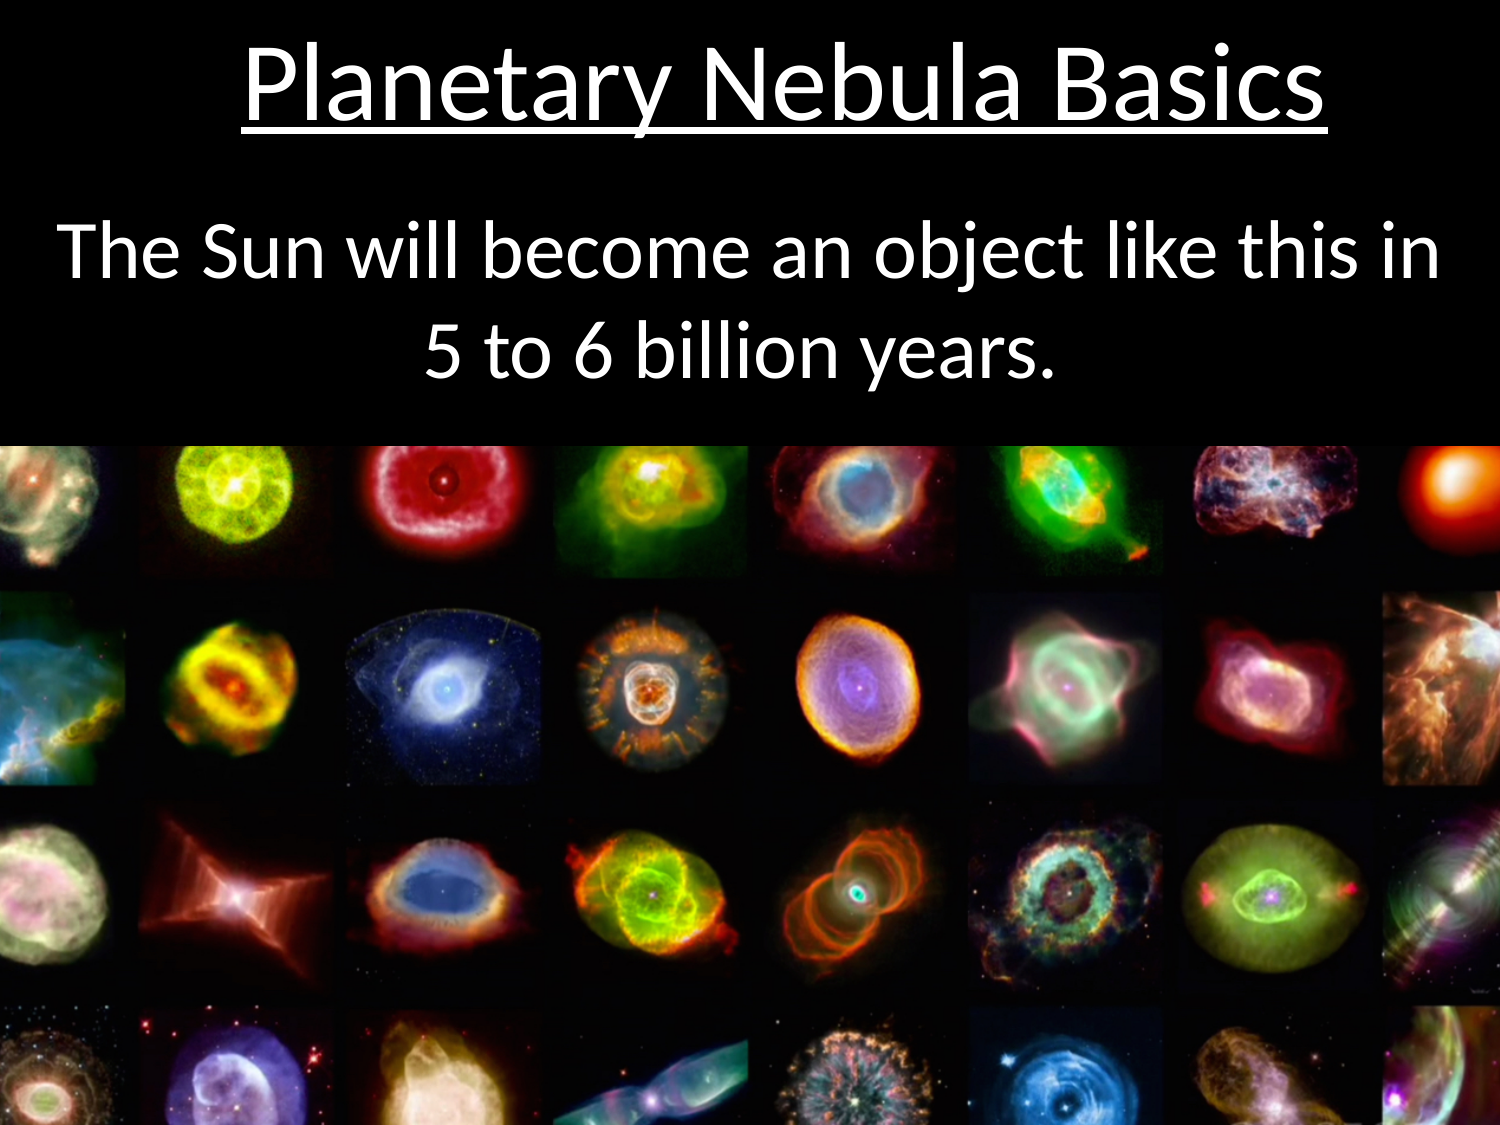

Planetary Nebula Basics
The Sun will become an object like this in 5 to 6 billion years.